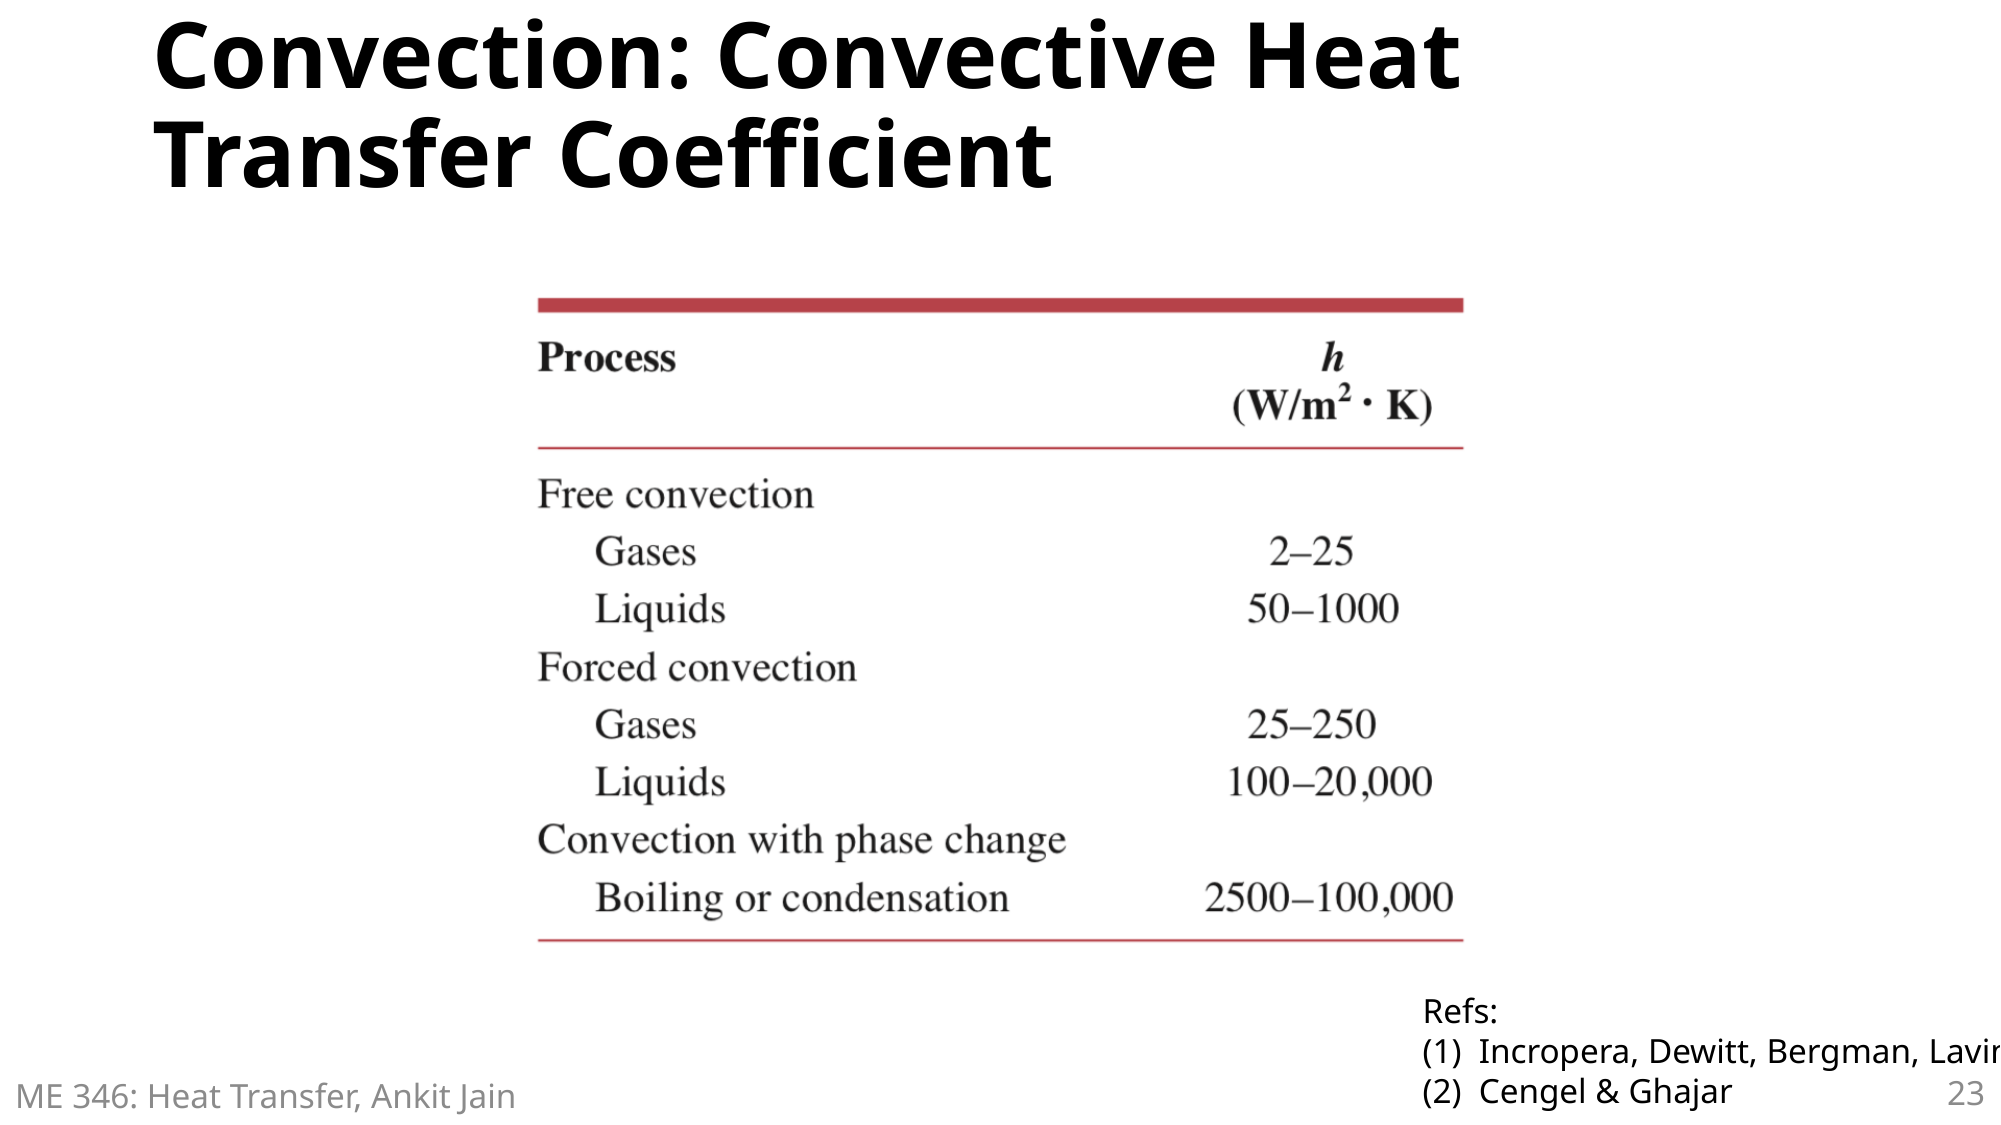

Convection: Convective Heat Transfer Coefficient
Refs:
Incropera, Dewitt, Bergman, Lavine
Cengel & Ghajar
ME 346: Heat Transfer, Ankit Jain
23